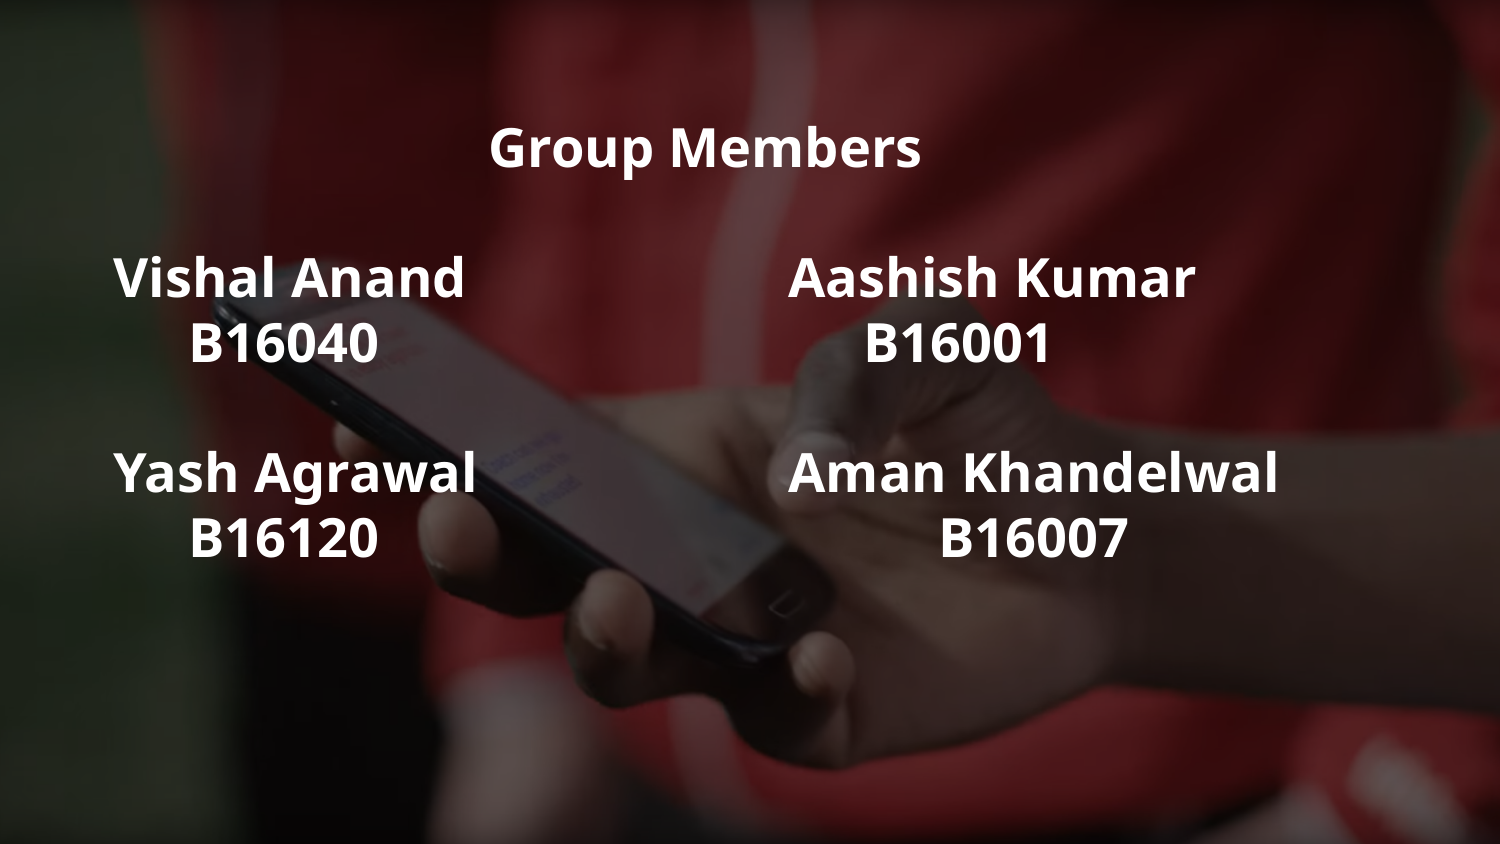

# Group Members Vishal Anand					Aashish Kumar B16040							B16001 Yash Agrawal					Aman Khandelwal B16120								B16007